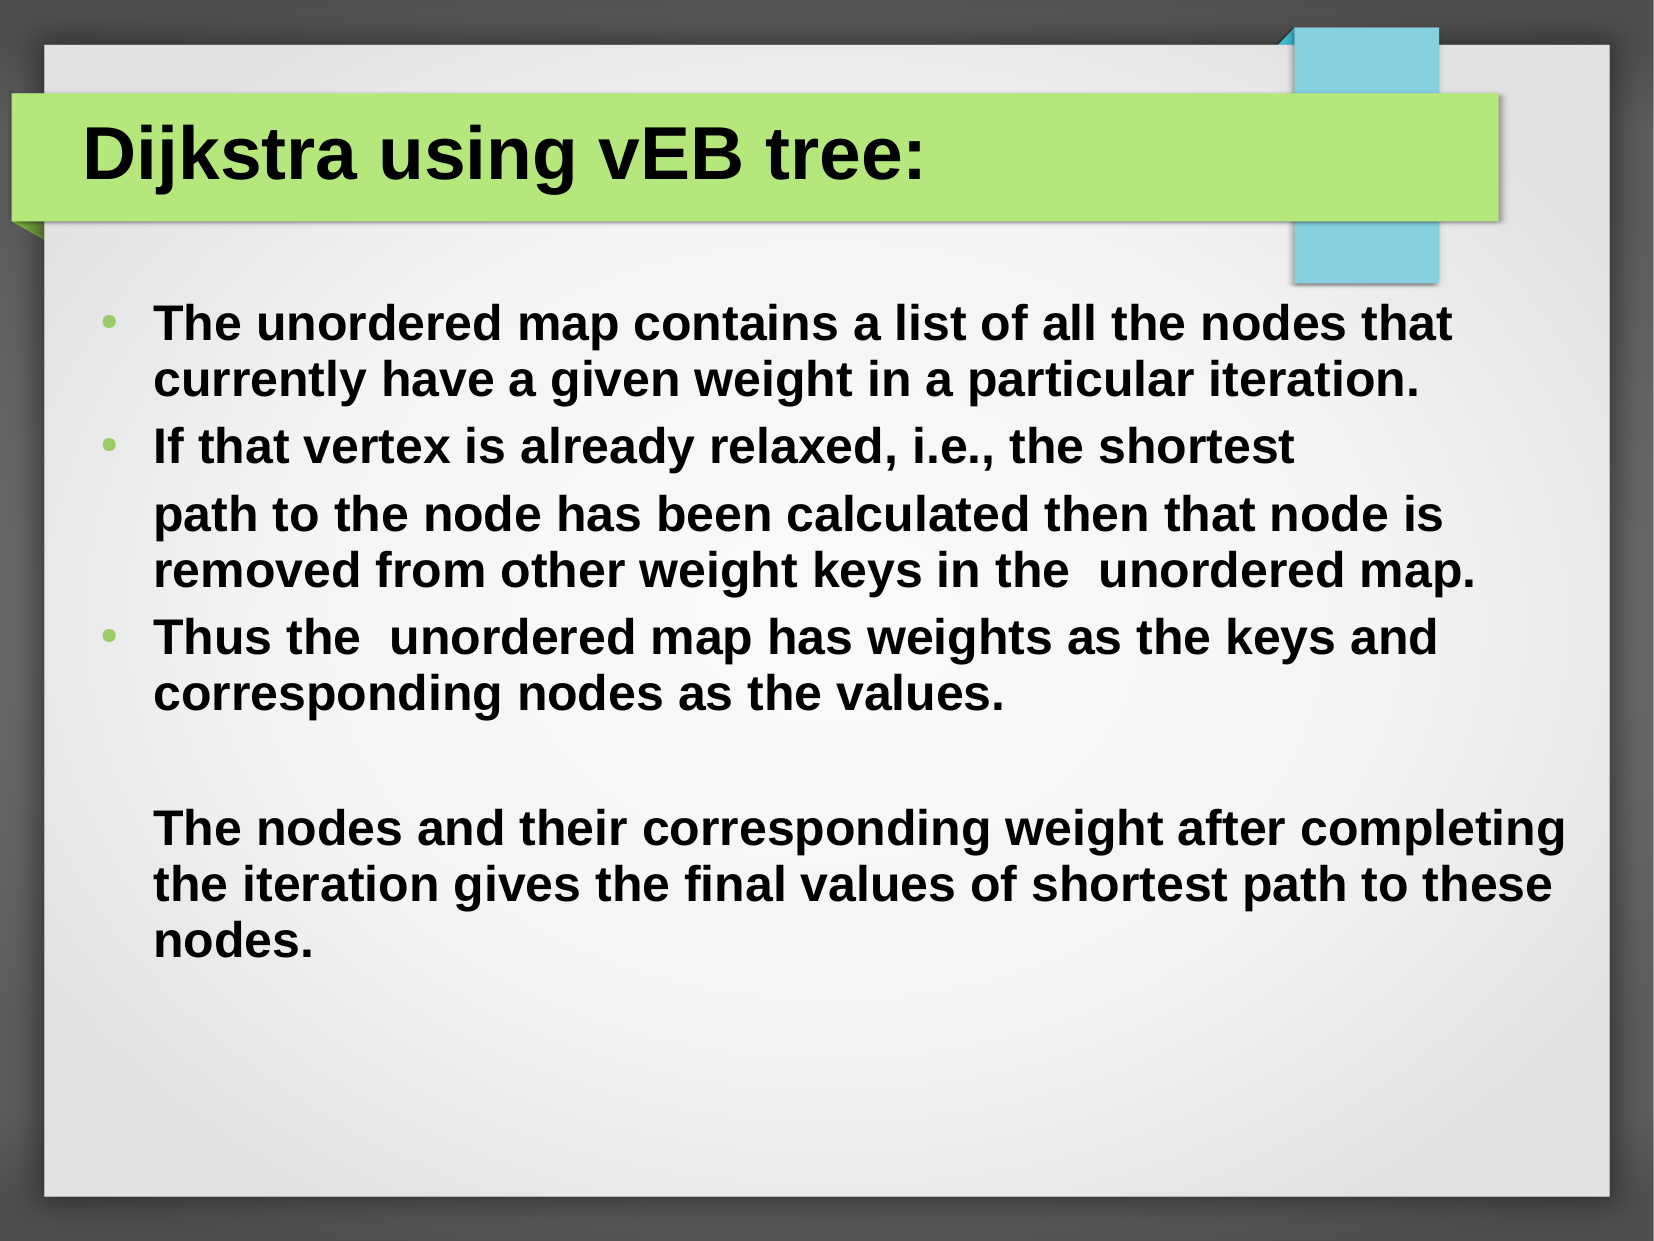

# Dijkstra using vEB tree:
The unordered map contains a list of all the nodes that currently have a given weight in a particular iteration.
If that vertex is already relaxed, i.e., the shortest
path to the node has been calculated then that node is removed from other weight keys in the ​ unordered map​.
Thus the ​ unordered map has weights as the keys and corresponding nodes as the values.
The nodes and their corresponding weight after completing the iteration gives the final values of shortest path to these nodes.